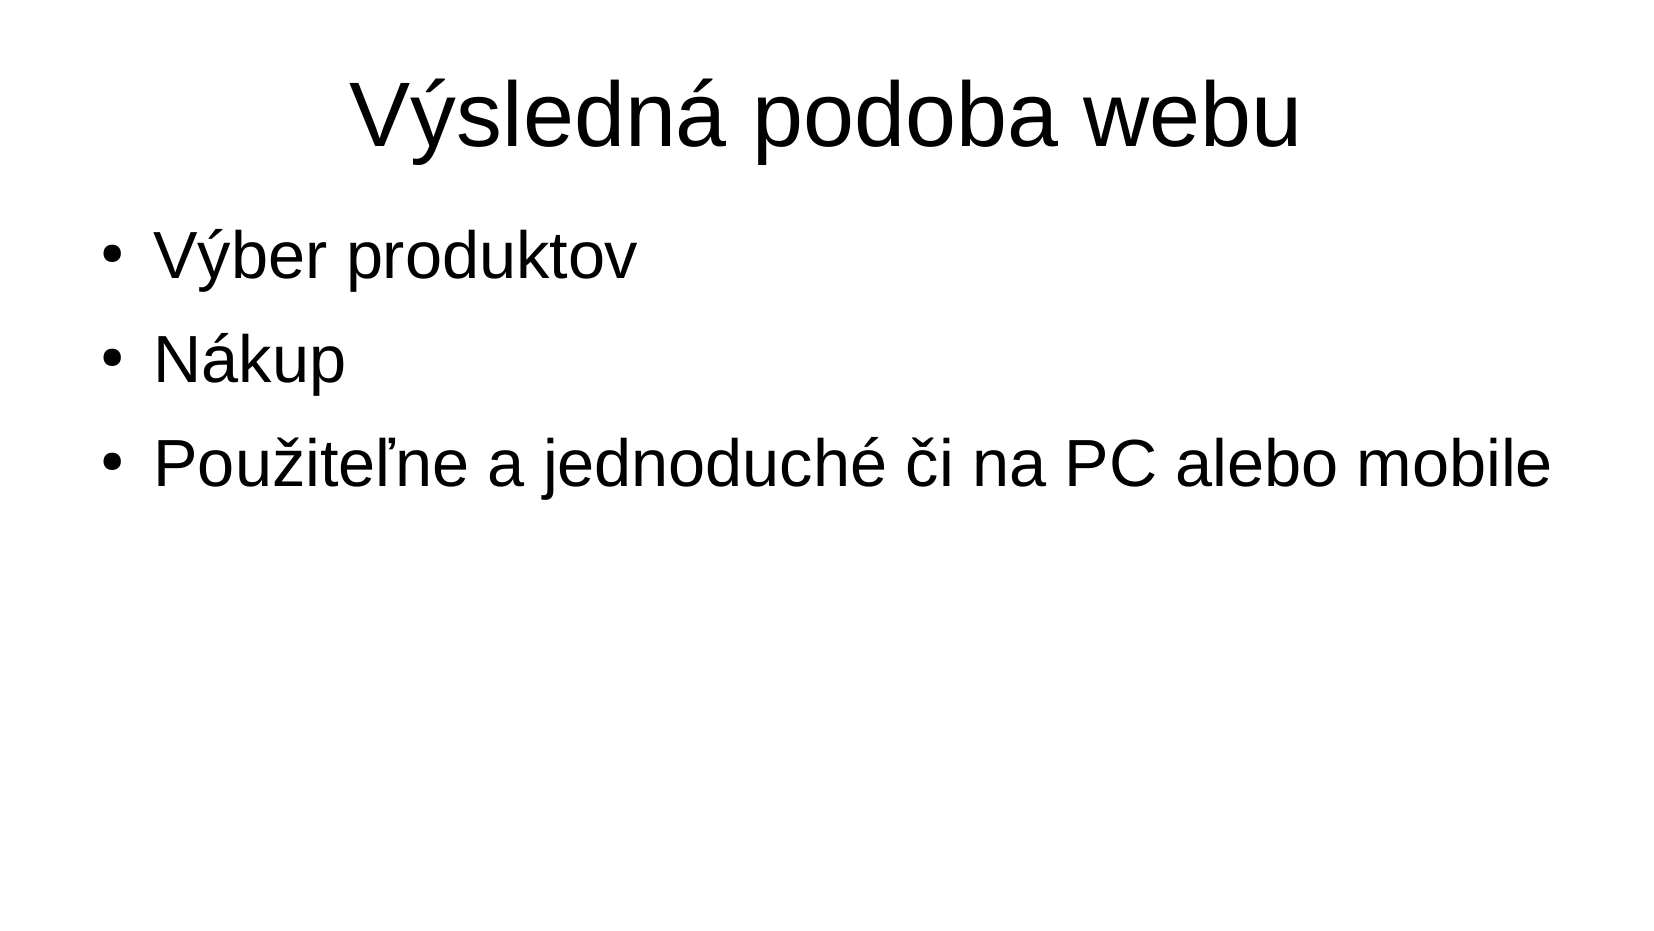

# Výsledná podoba webu
Výber produktov
Nákup
Použiteľne a jednoduché či na PC alebo mobile